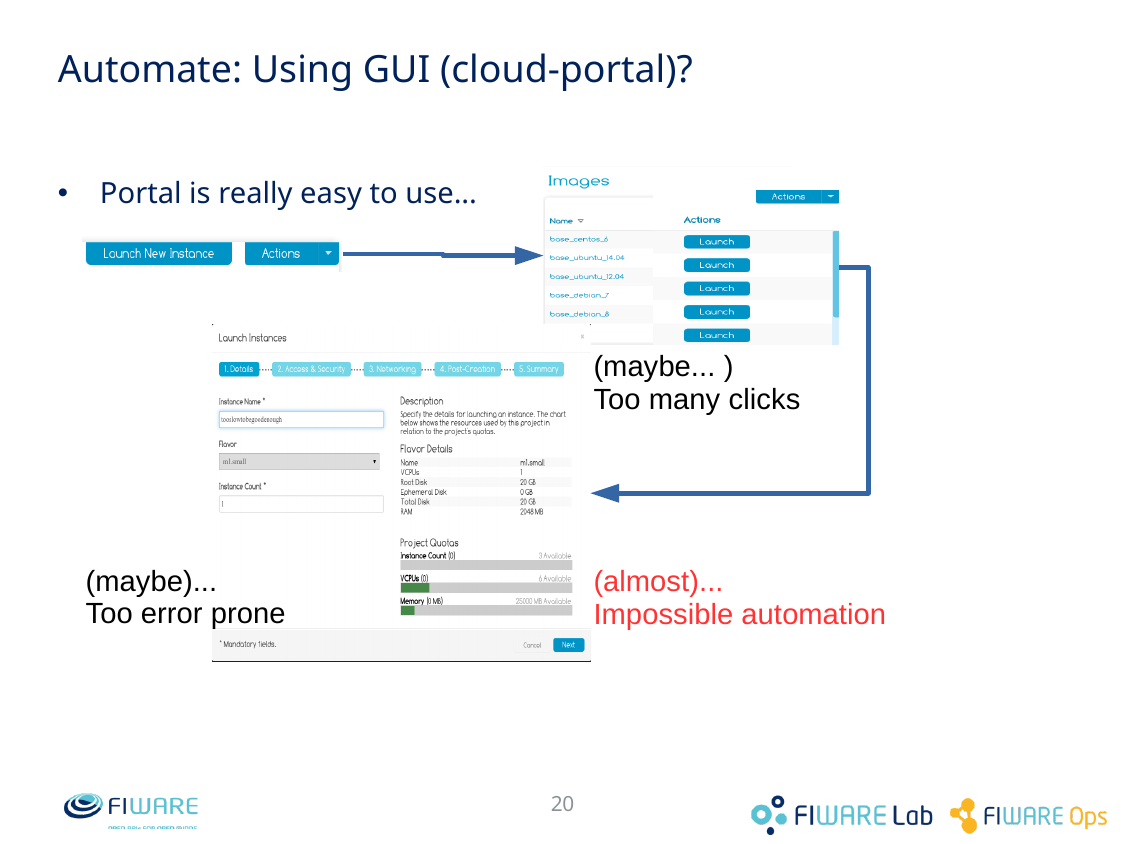

# Automate: Using GUI (cloud-portal)?
Portal is really easy to use...
(maybe... )
Too many clicks
(maybe)...
Too error prone
(almost)...
Impossible automation